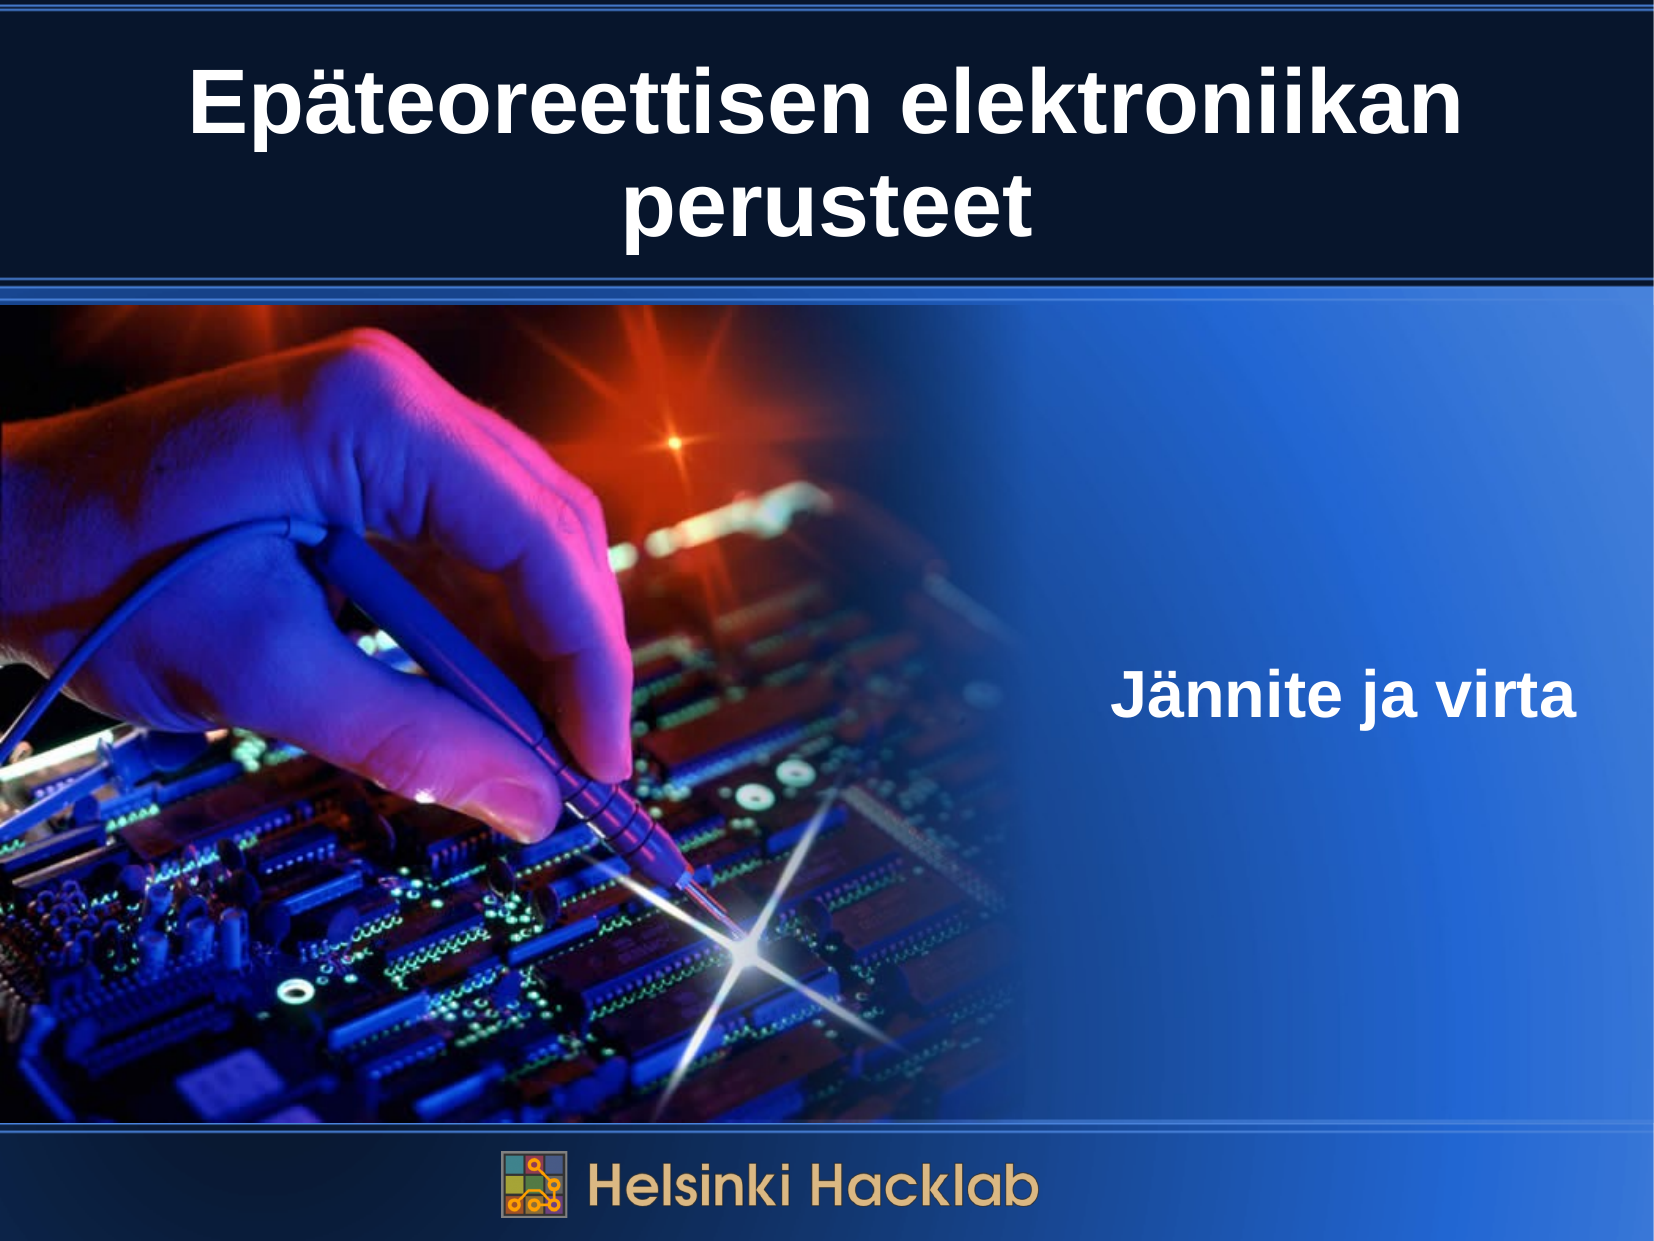

# Epäteoreettisen elektroniikan perusteet
Jännite ja virta